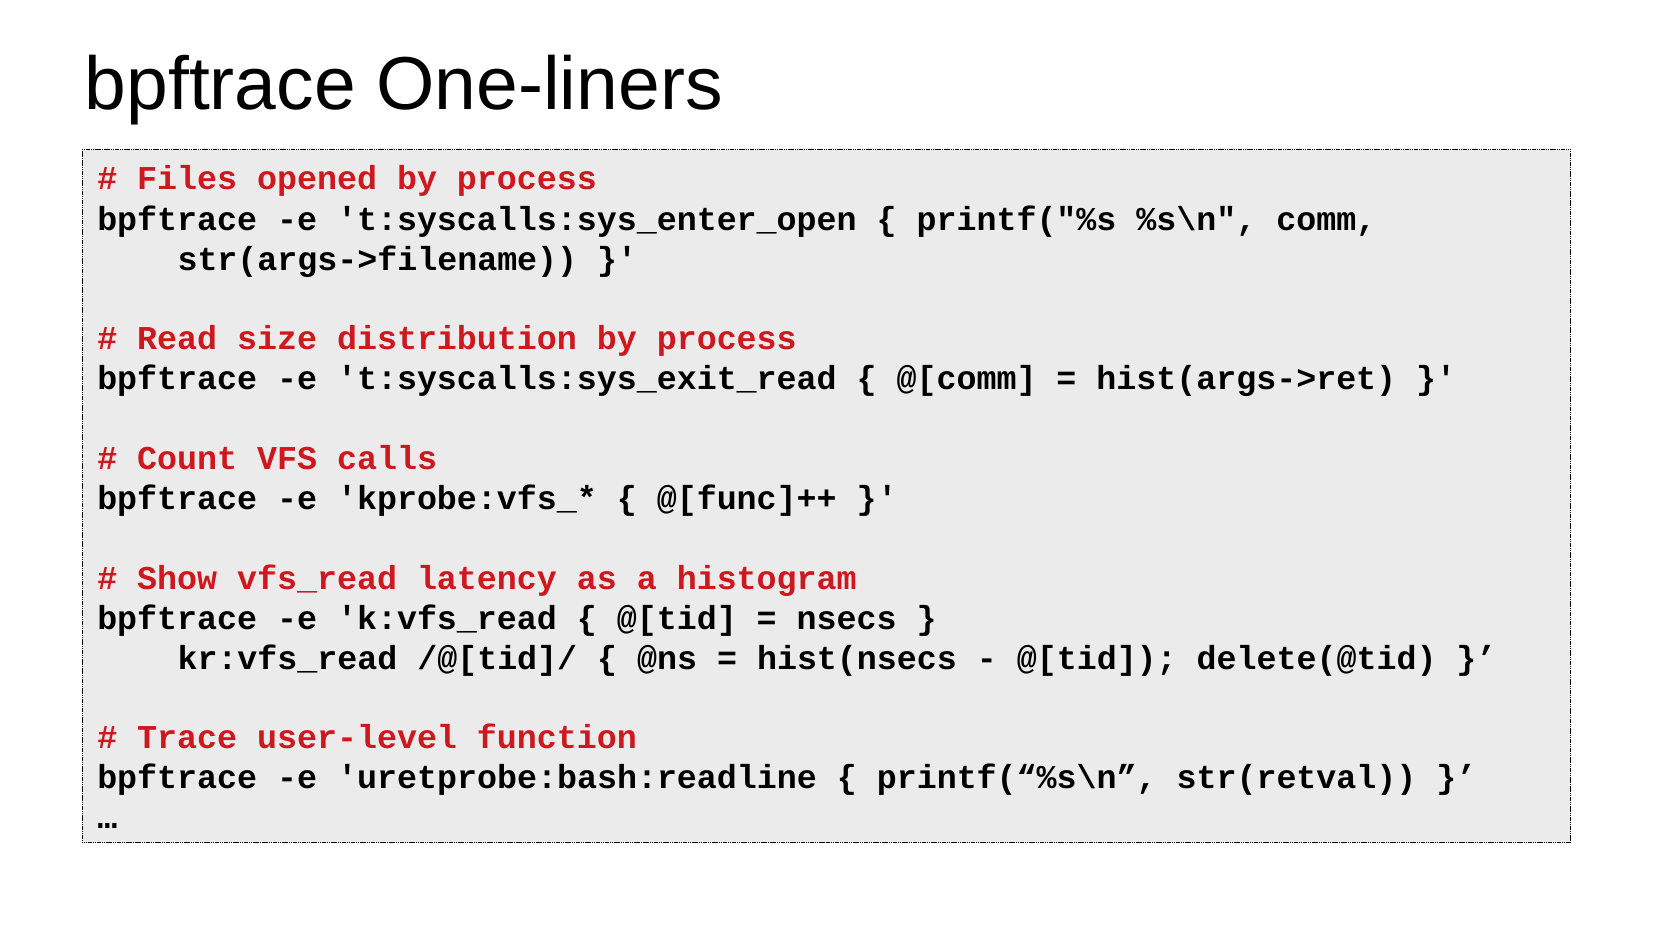

# bpftrace One-liners
# Files opened by process
bpftrace -e 't:syscalls:sys_enter_open { printf("%s %s\n", comm,
 str(args->filename)) }'
# Read size distribution by process
bpftrace -e 't:syscalls:sys_exit_read { @[comm] = hist(args->ret) }'
# Count VFS calls
bpftrace -e 'kprobe:vfs_* { @[func]++ }'
# Show vfs_read latency as a histogram
bpftrace -e 'k:vfs_read { @[tid] = nsecs }
 kr:vfs_read /@[tid]/ { @ns = hist(nsecs - @[tid]); delete(@tid) }’
# Trace user-level function
bpftrace -e 'uretprobe:bash:readline { printf(“%s\n”, str(retval)) }’
…